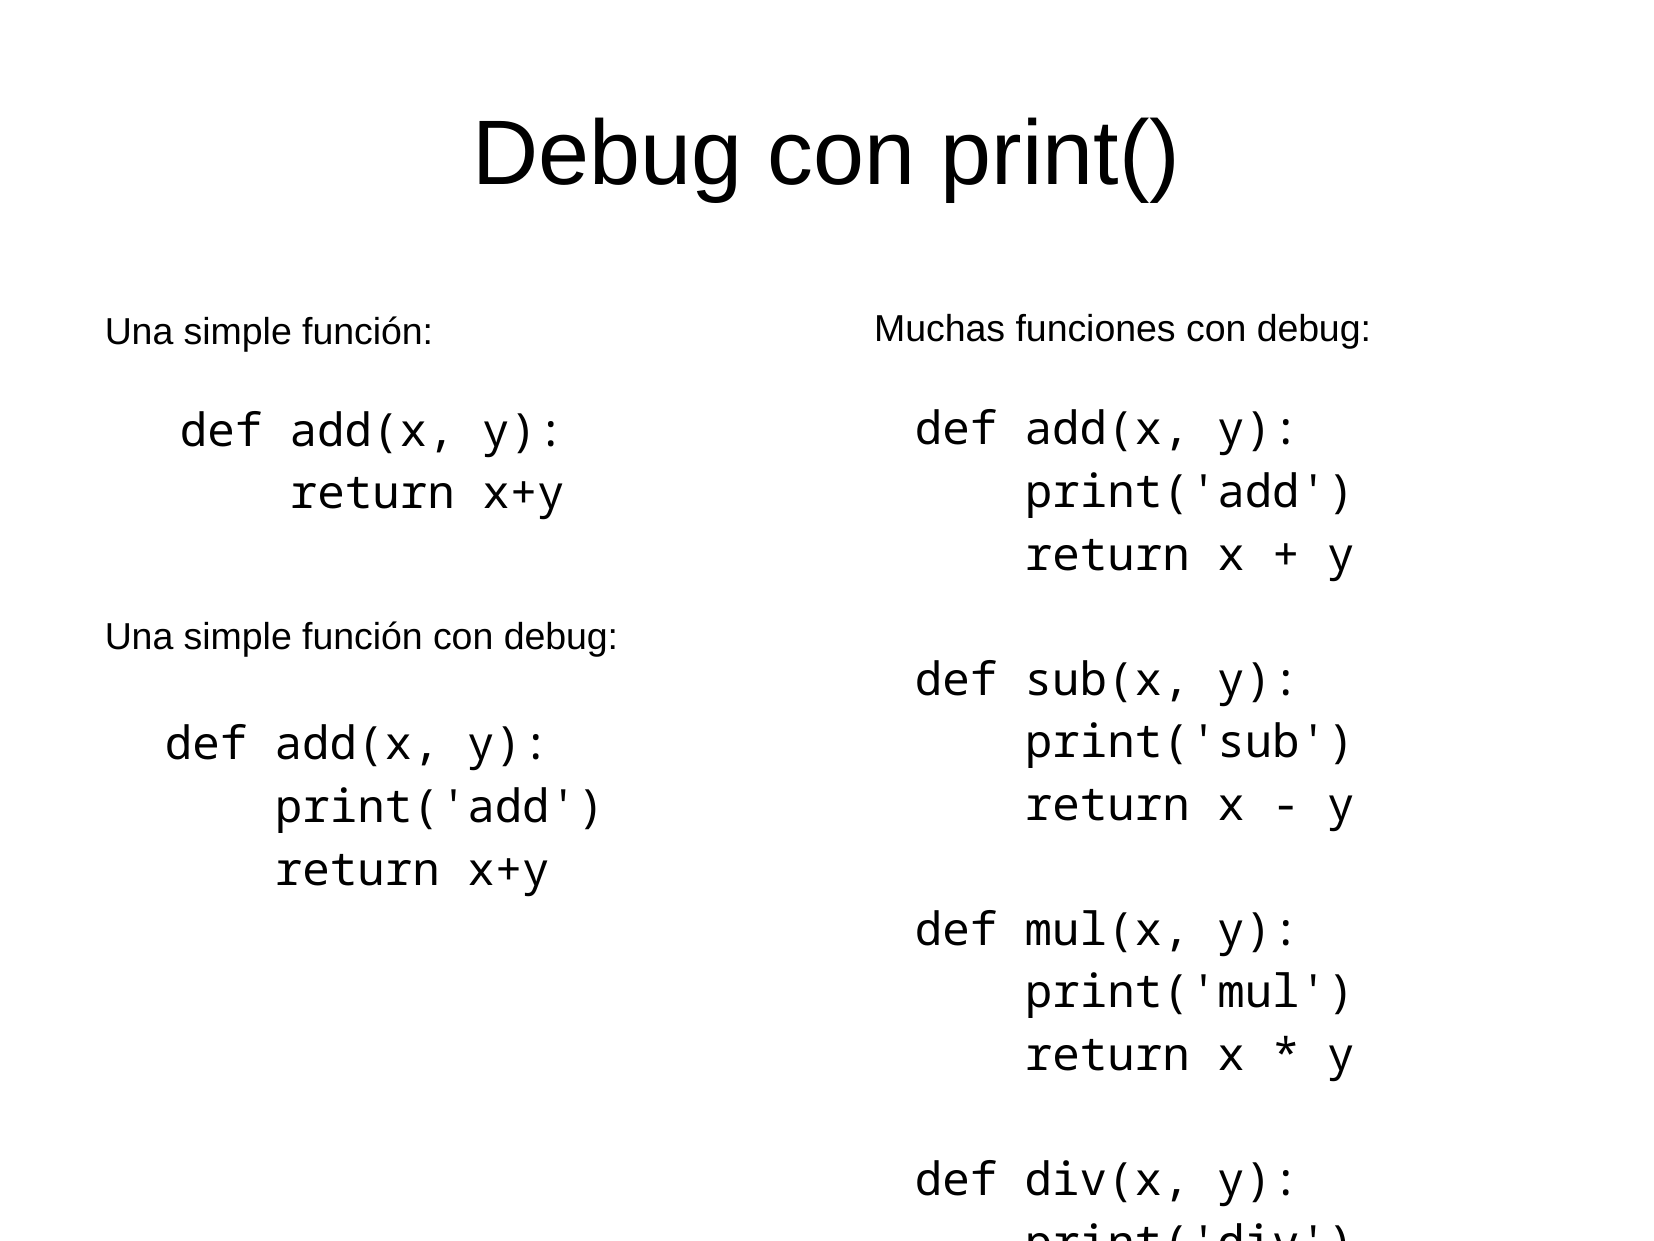

# Debug con print()
Muchas funciones con debug:
Una simple función:
def add(x, y):
 print('add')
 return x + y
def sub(x, y):
 print('sub')
 return x - y
def mul(x, y):
 print('mul')
 return x * y
def div(x, y):
 print('div')
 return x / y
def add(x, y):
 return x+y
Una simple función con debug:
def add(x, y):
 print('add')
 return x+y